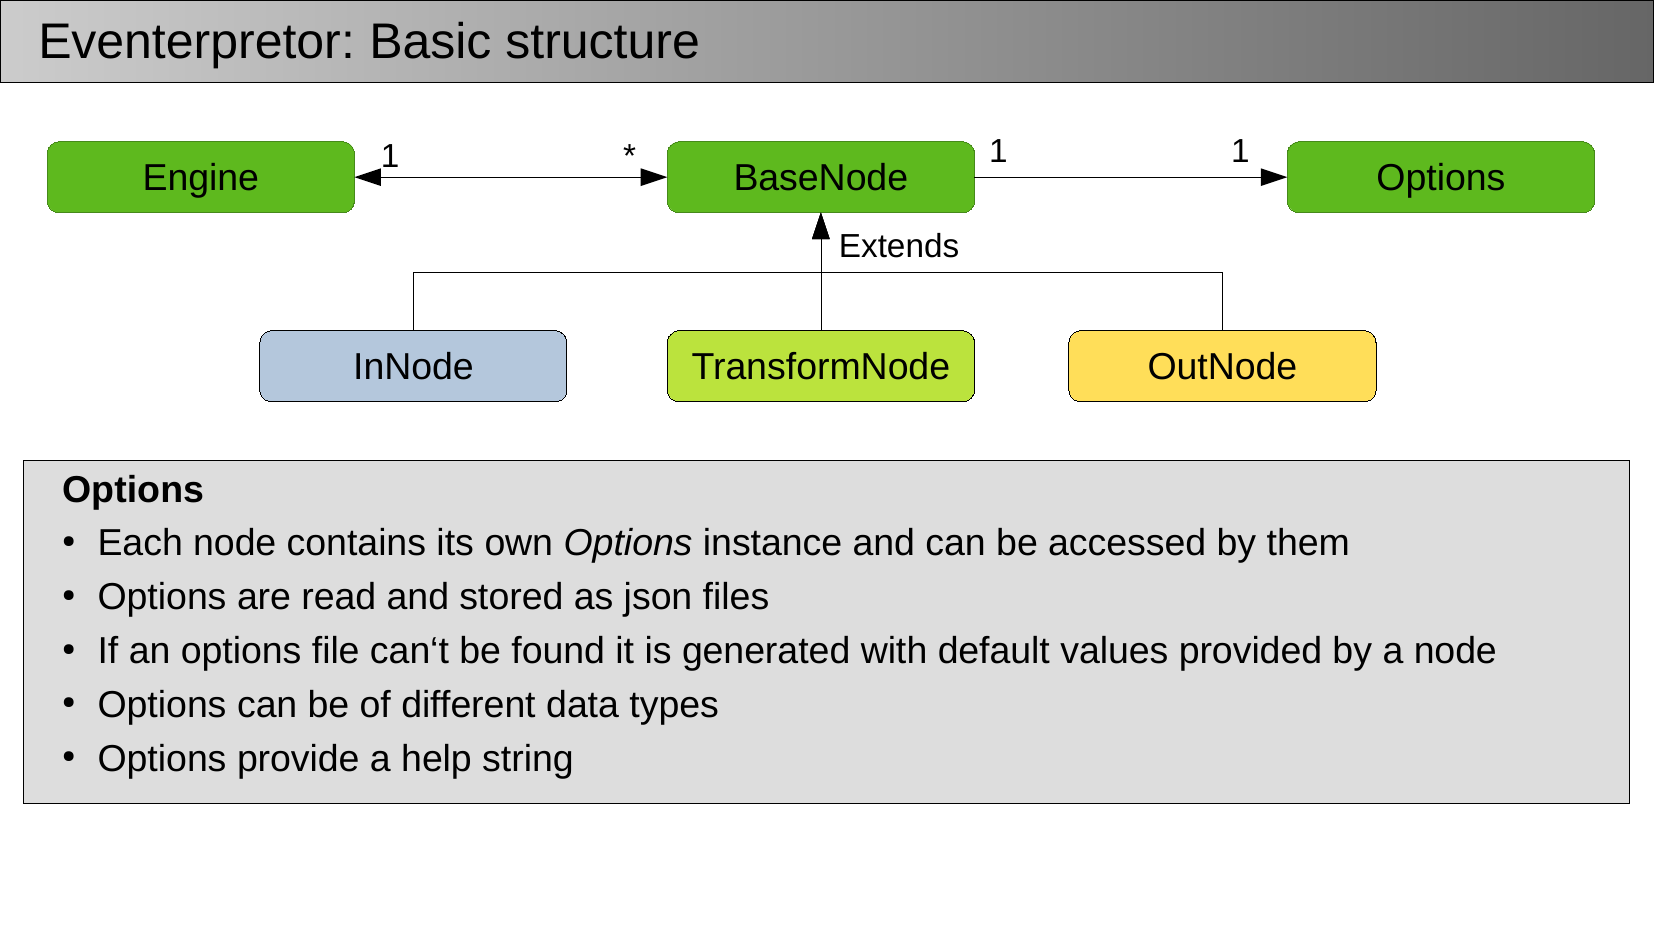

Eventerpretor: Basic structure
1
1
1
*
Engine
BaseNode
Options
Extends
InNode
TransformNode
OutNode
Options
Each node contains its own Options instance and can be accessed by them
Options are read and stored as json files
If an options file can‘t be found it is generated with default values provided by a node
Options can be of different data types
Options provide a help string